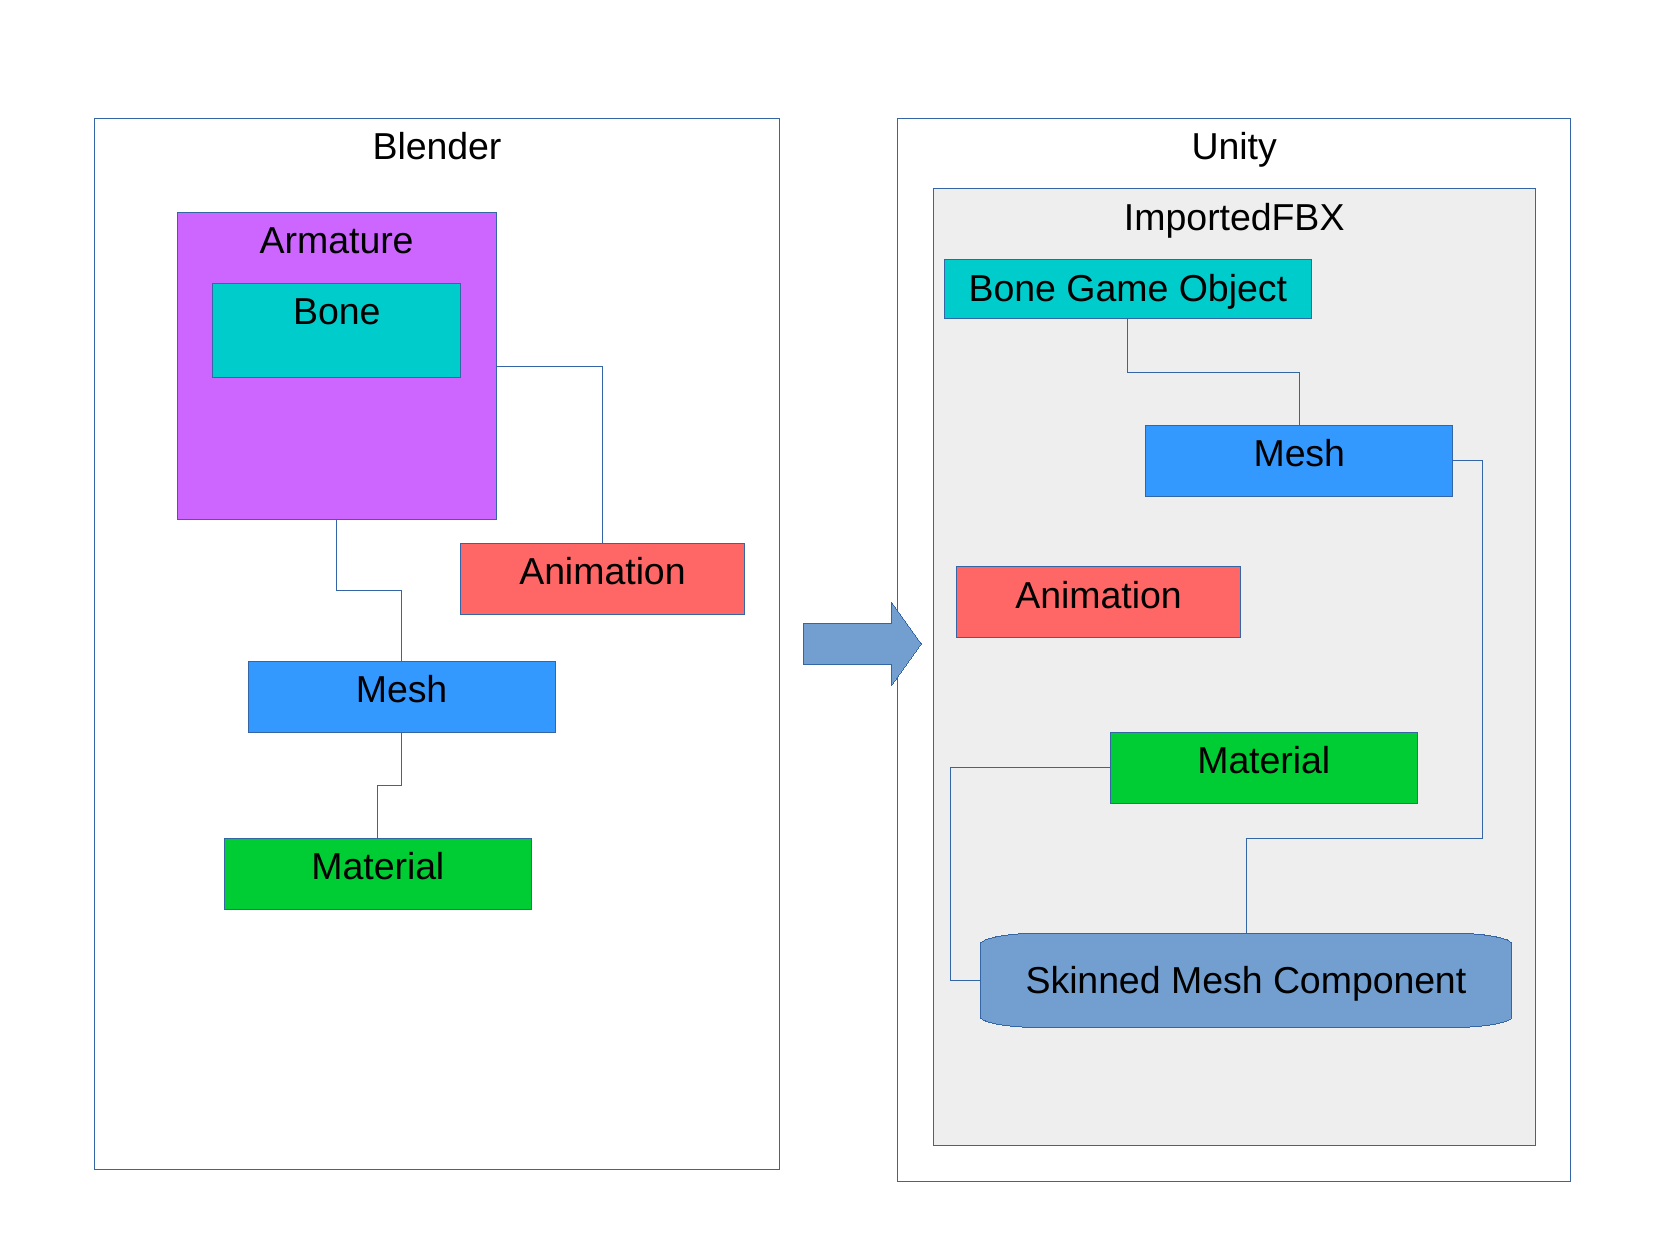

Blender
Unity
ImportedFBX
Armature
Bone Game Object
Bone
Mesh
Animation
Animation
Mesh
Material
Material
Skinned Mesh Component